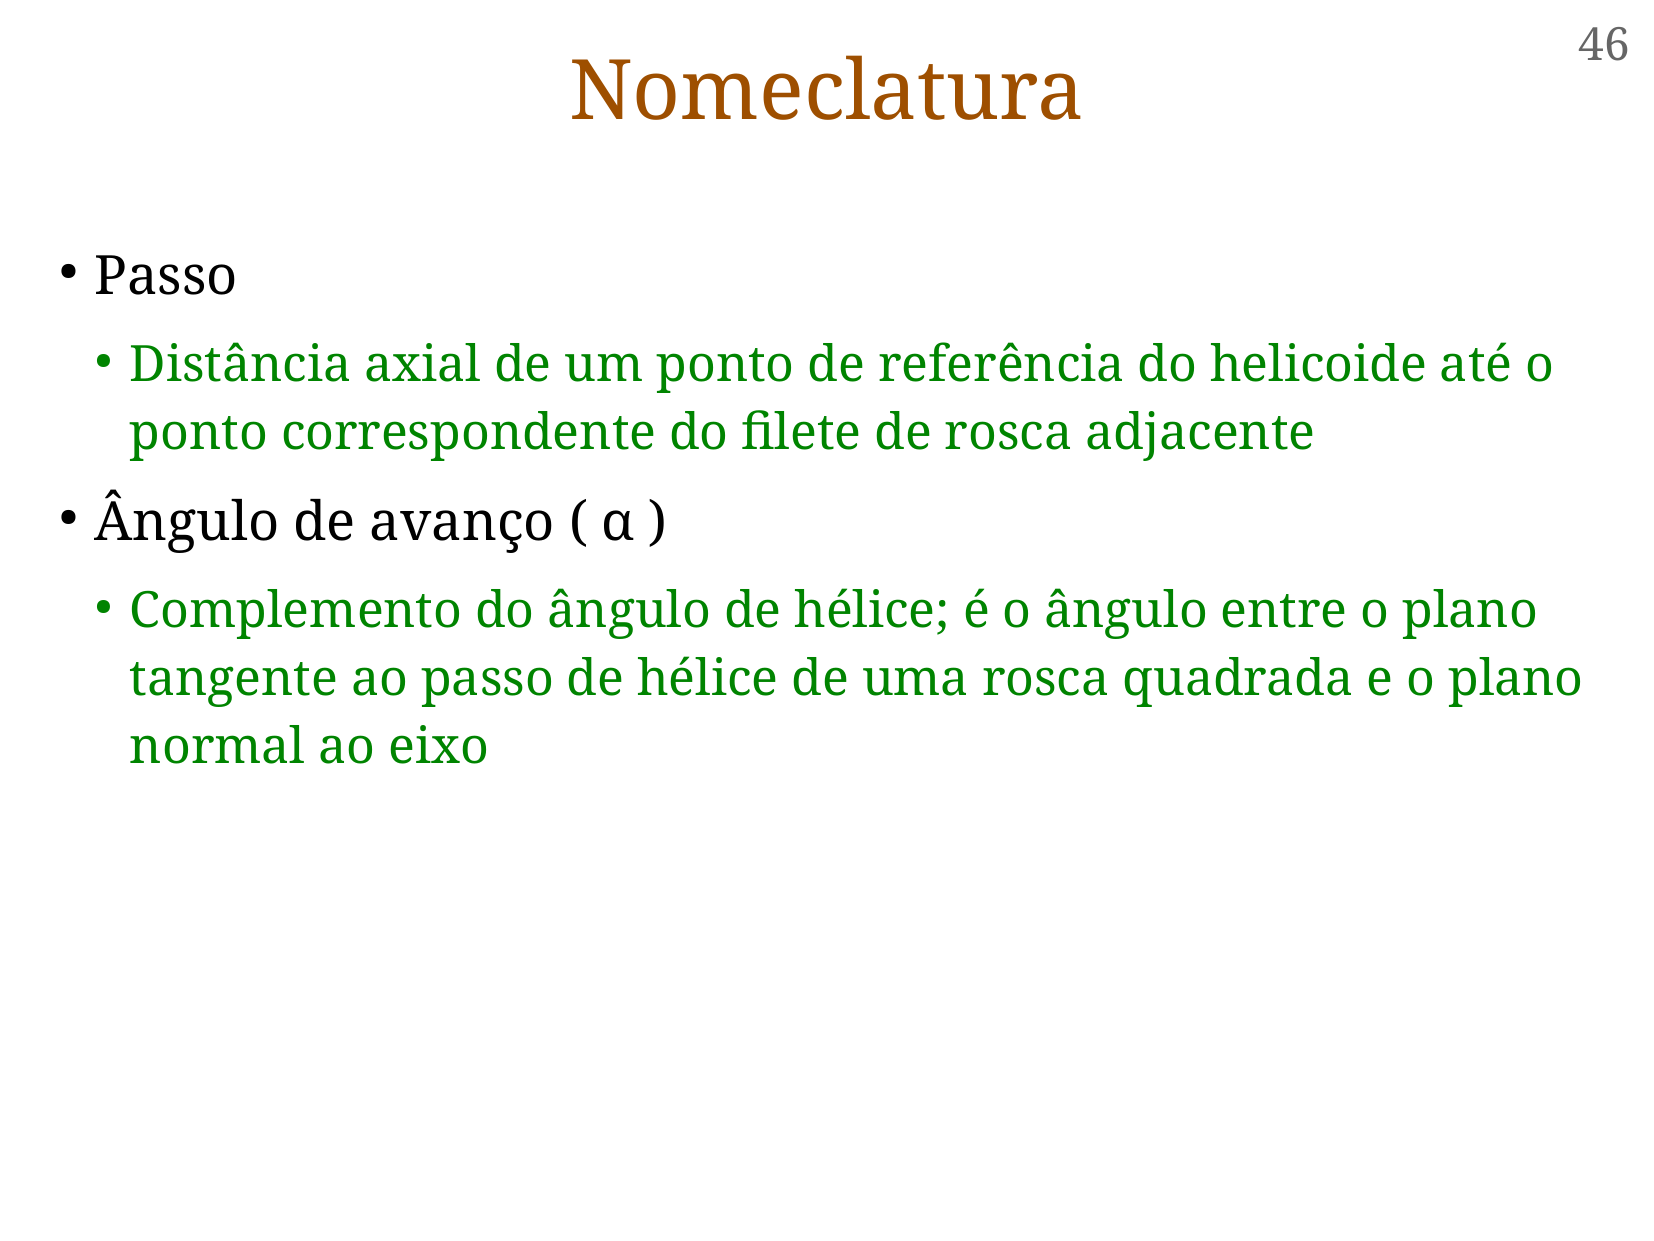

46
# Nomeclatura
Passo
Distância axial de um ponto de referência do helicoide até o ponto correspondente do filete de rosca adjacente
Ângulo de avanço ( α )
Complemento do ângulo de hélice; é o ângulo entre o plano tangente ao passo de hélice de uma rosca quadrada e o plano normal ao eixo